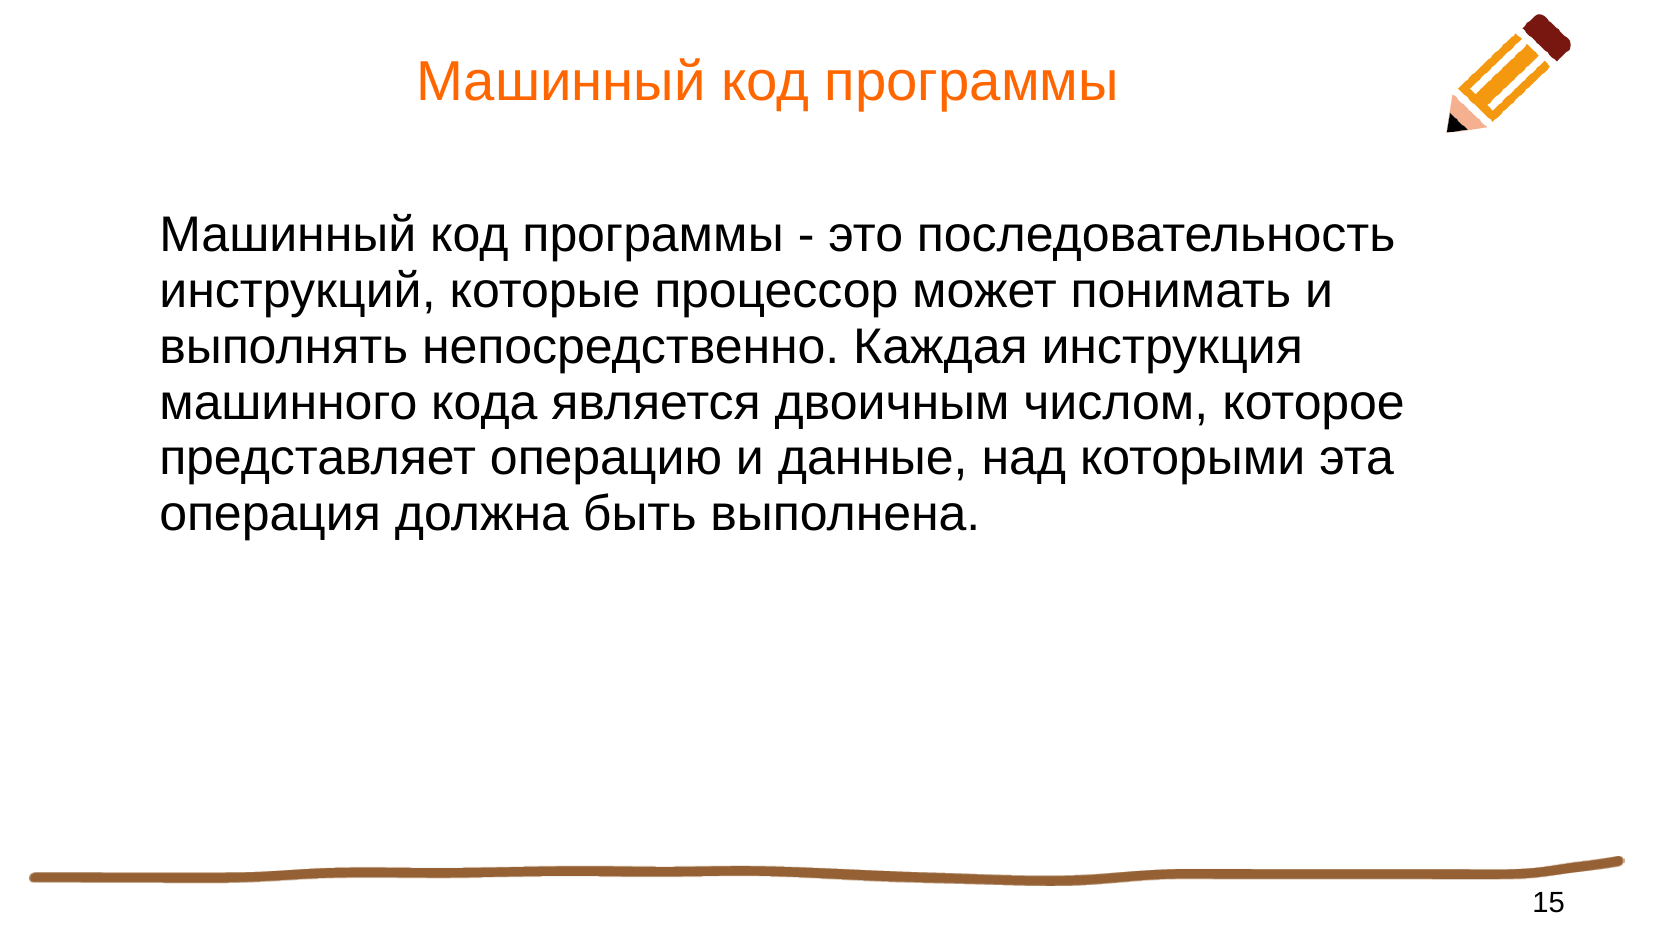

# Машинный код программы
Машинный код программы - это последовательность инструкций, которые процессор может понимать и выполнять непосредственно. Каждая инструкция машинного кода является двоичным числом, которое представляет операцию и данные, над которыми эта операция должна быть выполнена.
15